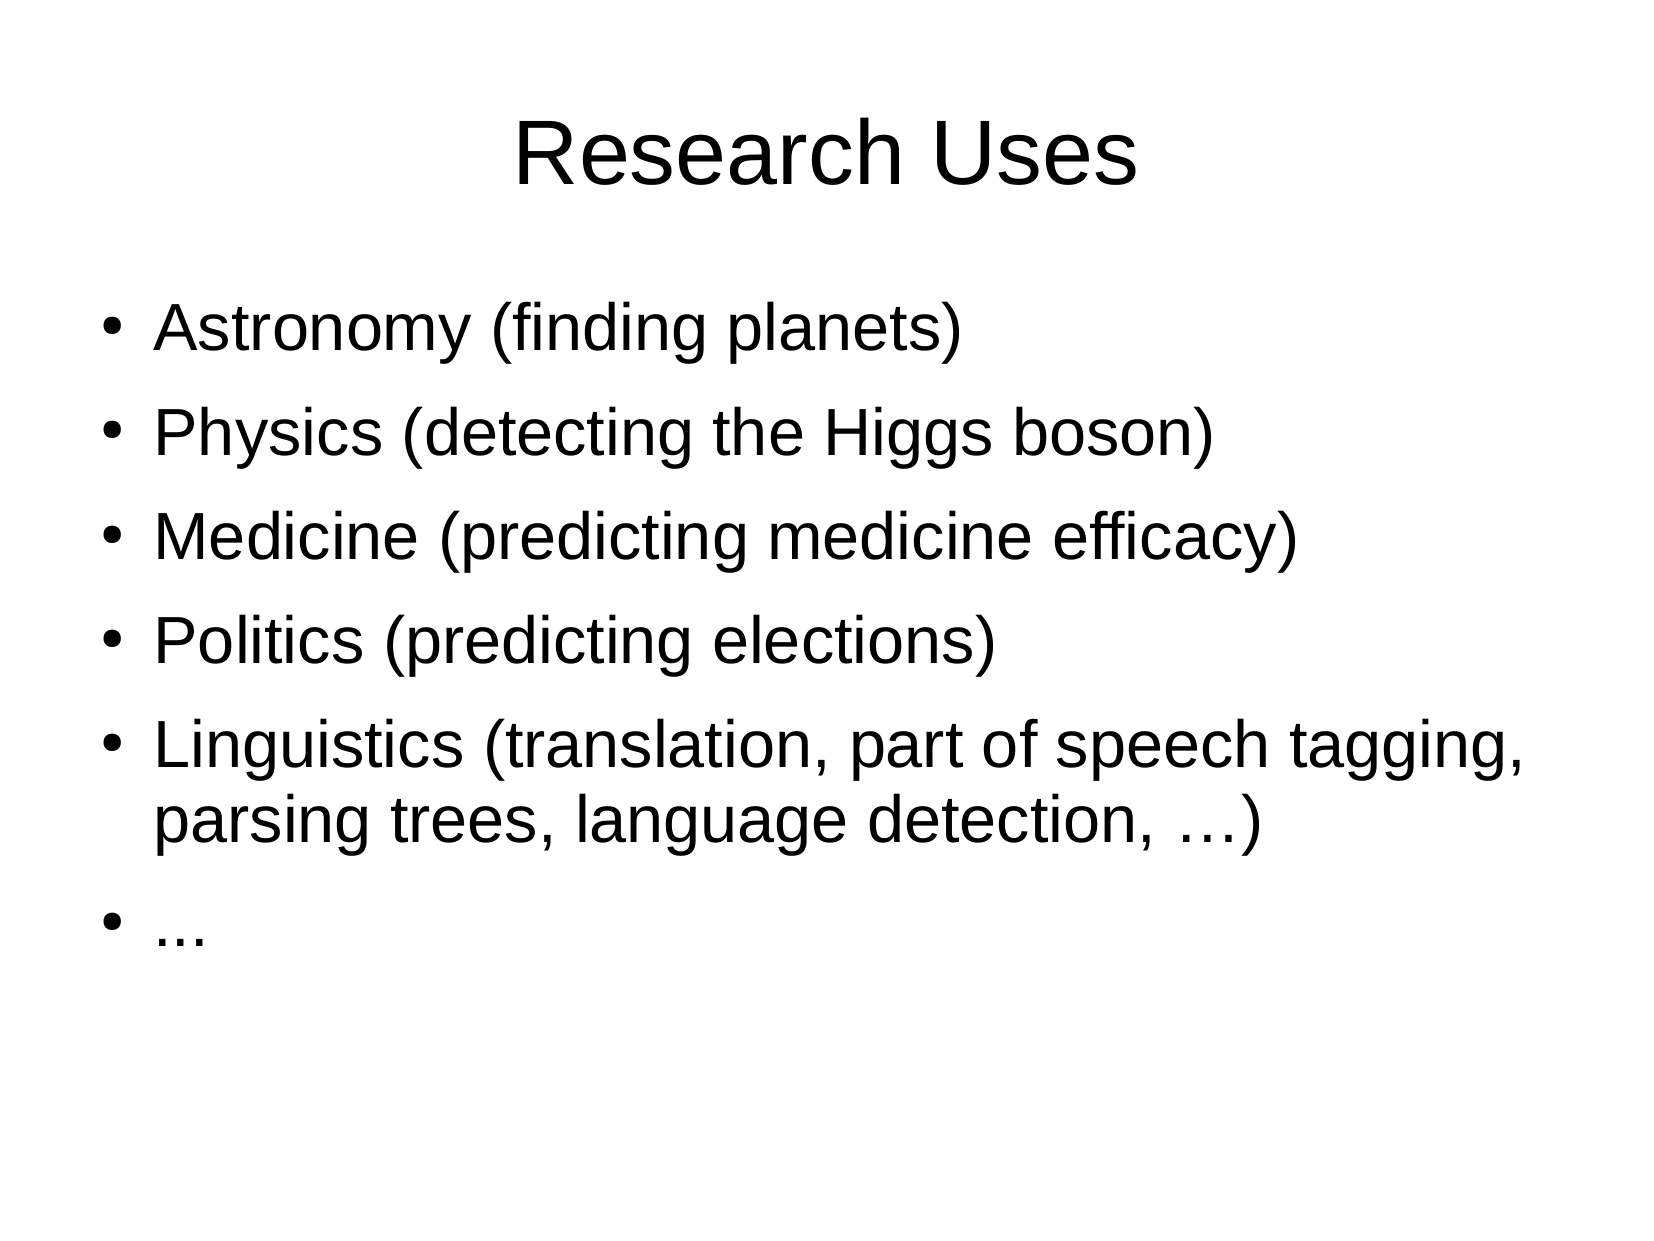

# Research Uses
Astronomy (finding planets)
Physics (detecting the Higgs boson)
Medicine (predicting medicine efficacy)
Politics (predicting elections)
Linguistics (translation, part of speech tagging, parsing trees, language detection, …)
...